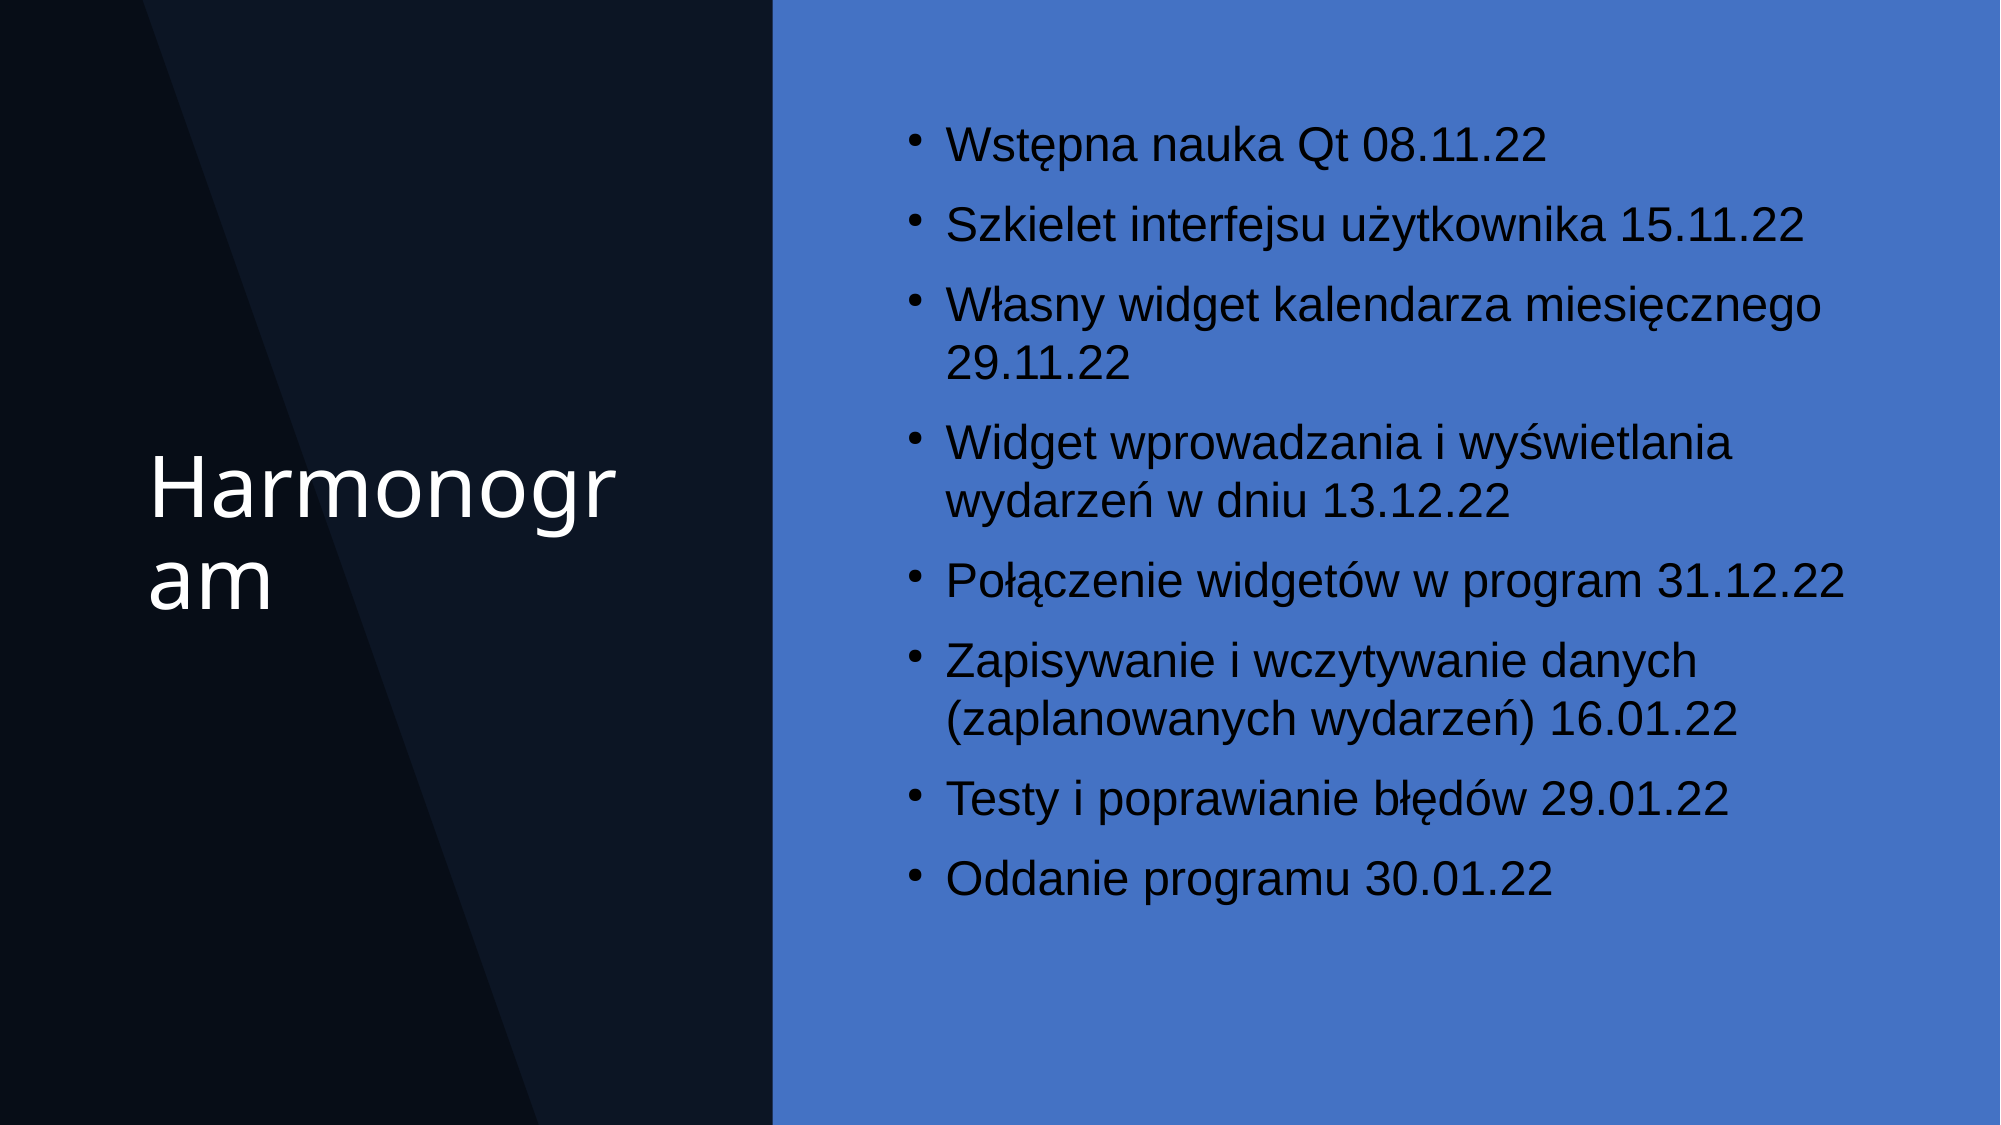

# Harmonogram
Wstępna nauka Qt 08.11.22
Szkielet interfejsu użytkownika 15.11.22
Własny widget kalendarza miesięcznego 29.11.22
Widget wprowadzania i wyświetlania wydarzeń w dniu 13.12.22
Połączenie widgetów w program 31.12.22
Zapisywanie i wczytywanie danych (zaplanowanych wydarzeń) 16.01.22
Testy i poprawianie błędów 29.01.22
Oddanie programu 30.01.22